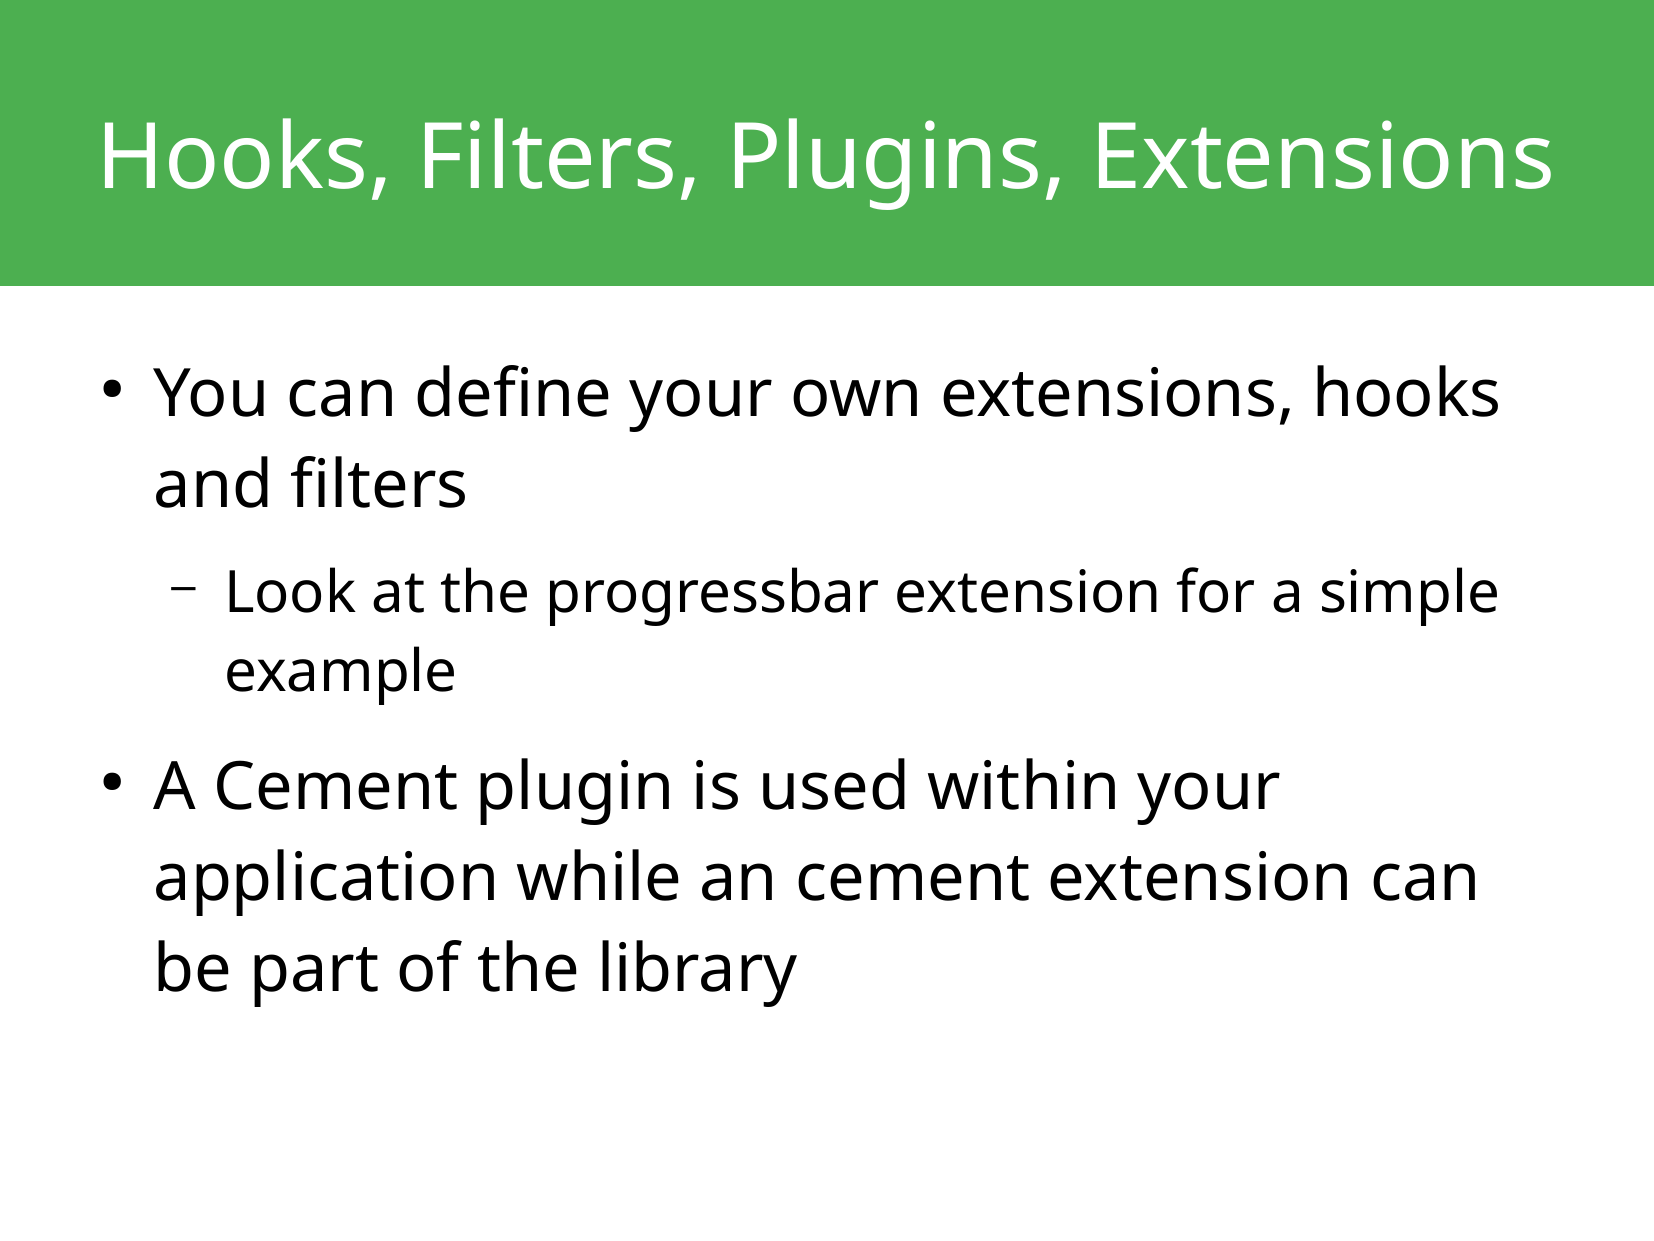

# Hooks, Filters, Plugins, Extensions
You can define your own extensions, hooks and filters
Look at the progressbar extension for a simple example
A Cement plugin is used within your application while an cement extension can be part of the library